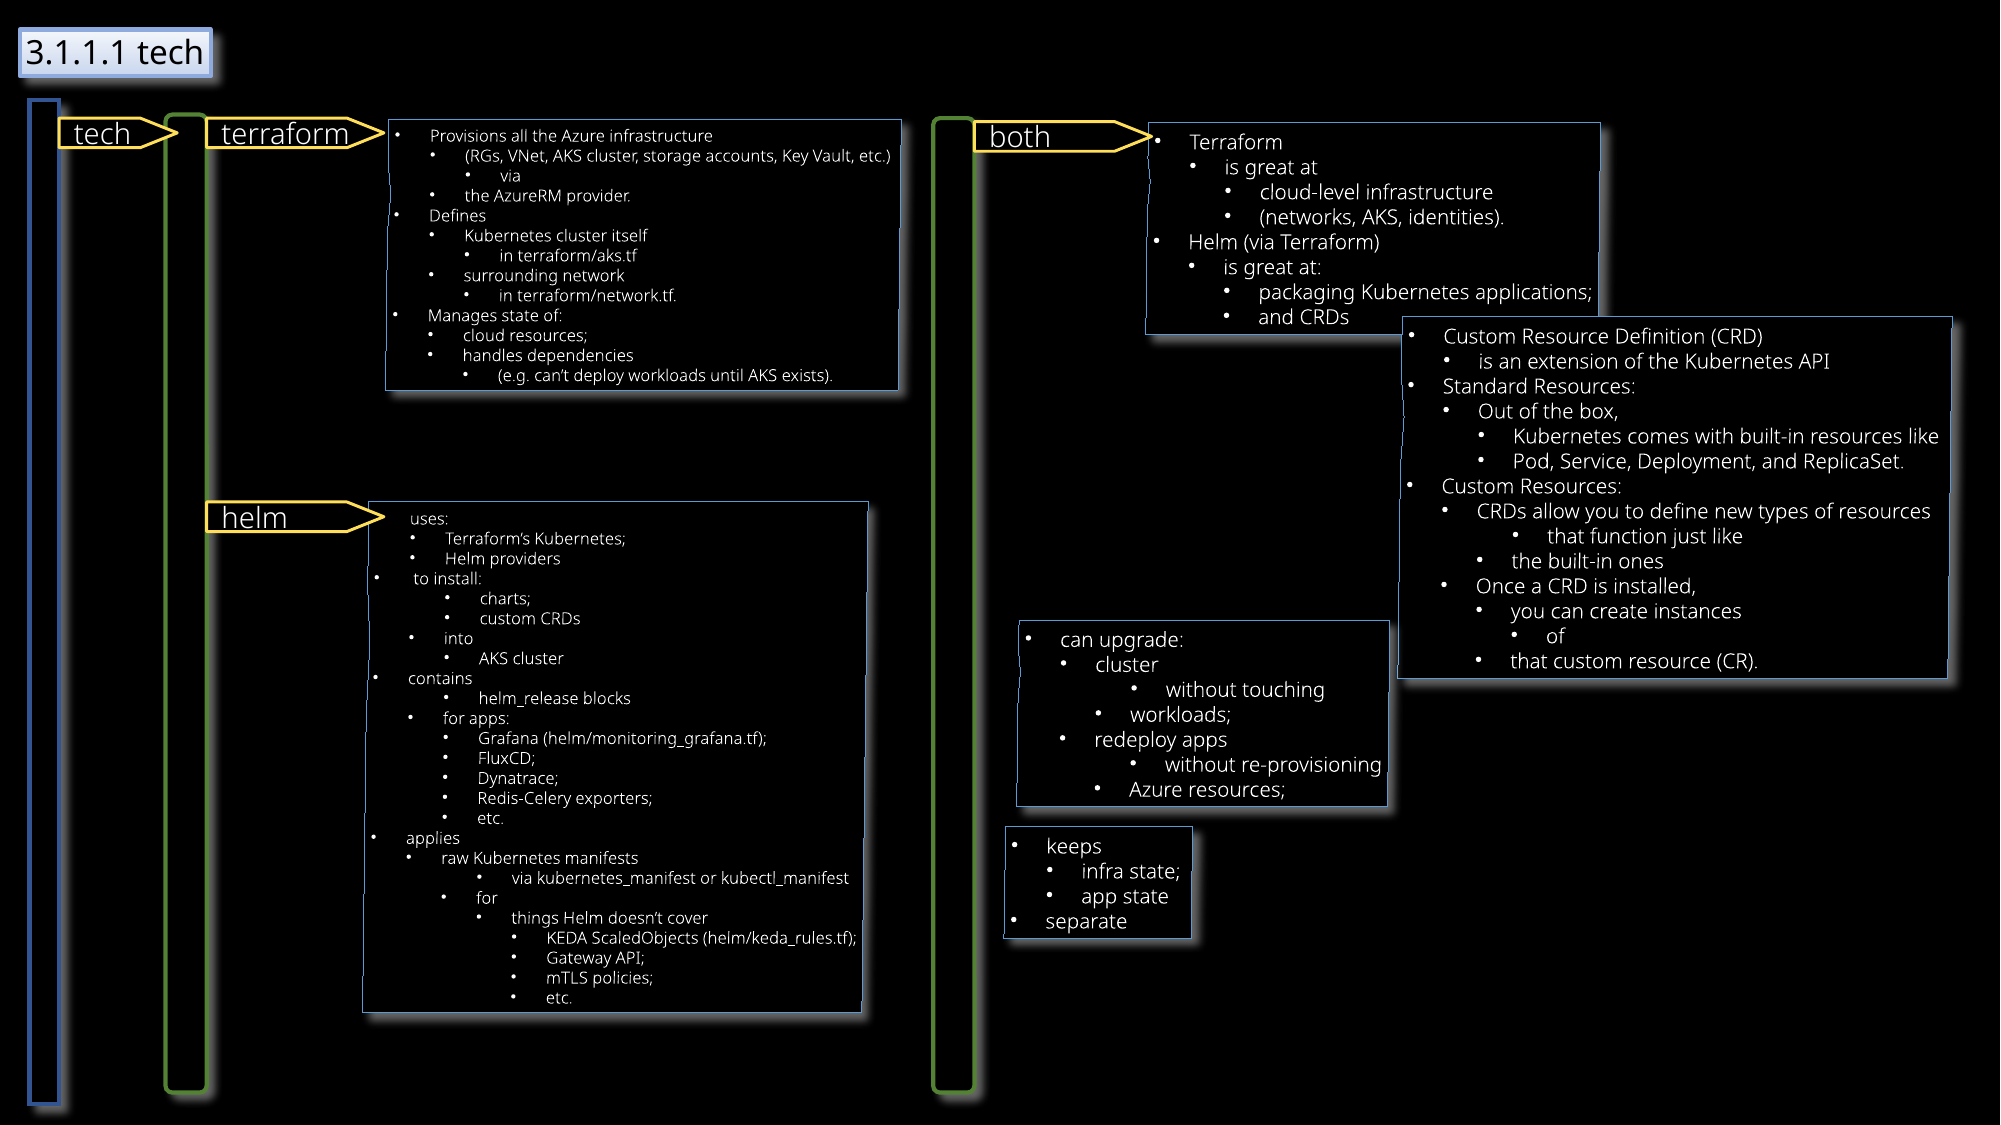

# 3.1.1.1 tech
tech
terraform
Provisions all the Azure infrastructure
(RGs, VNet, AKS cluster, storage accounts, Key Vault, etc.)
via
the AzureRM provider.
Defines
Kubernetes cluster itself
in terraform/aks.tf
surrounding network
in terraform/network.tf.
Manages state of:
cloud resources;
handles dependencies
(e.g. can’t deploy workloads until AKS exists).
both
Terraform
is great at
cloud-level infrastructure
(networks, AKS, identities).
Helm (via Terraform)
is great at:
packaging Kubernetes applications;
and CRDs
Custom Resource Definition (CRD)
is an extension of the Kubernetes API
Standard Resources:
Out of the box,
Kubernetes comes with built-in resources like
Pod, Service, Deployment, and ReplicaSet.
Custom Resources:
CRDs allow you to define new types of resources
that function just like
the built-in ones
Once a CRD is installed,
you can create instances
of
that custom resource (CR).
helm
uses:
Terraform’s Kubernetes;
Helm providers
 to install:
charts;
custom CRDs
into
AKS cluster
contains
helm_release blocks
for apps:
Grafana (helm/monitoring_grafana.tf);
FluxCD;
Dynatrace;
Redis-Celery exporters;
etc.
applies
raw Kubernetes manifests
via kubernetes_manifest or kubectl_manifest
for
things Helm doesn’t cover
KEDA ScaledObjects (helm/keda_rules.tf);
Gateway API;
mTLS policies;
etc.
can upgrade:
cluster
without touching
workloads;
redeploy apps
without re-provisioning
Azure resources;
keeps
infra state;
app state
separate